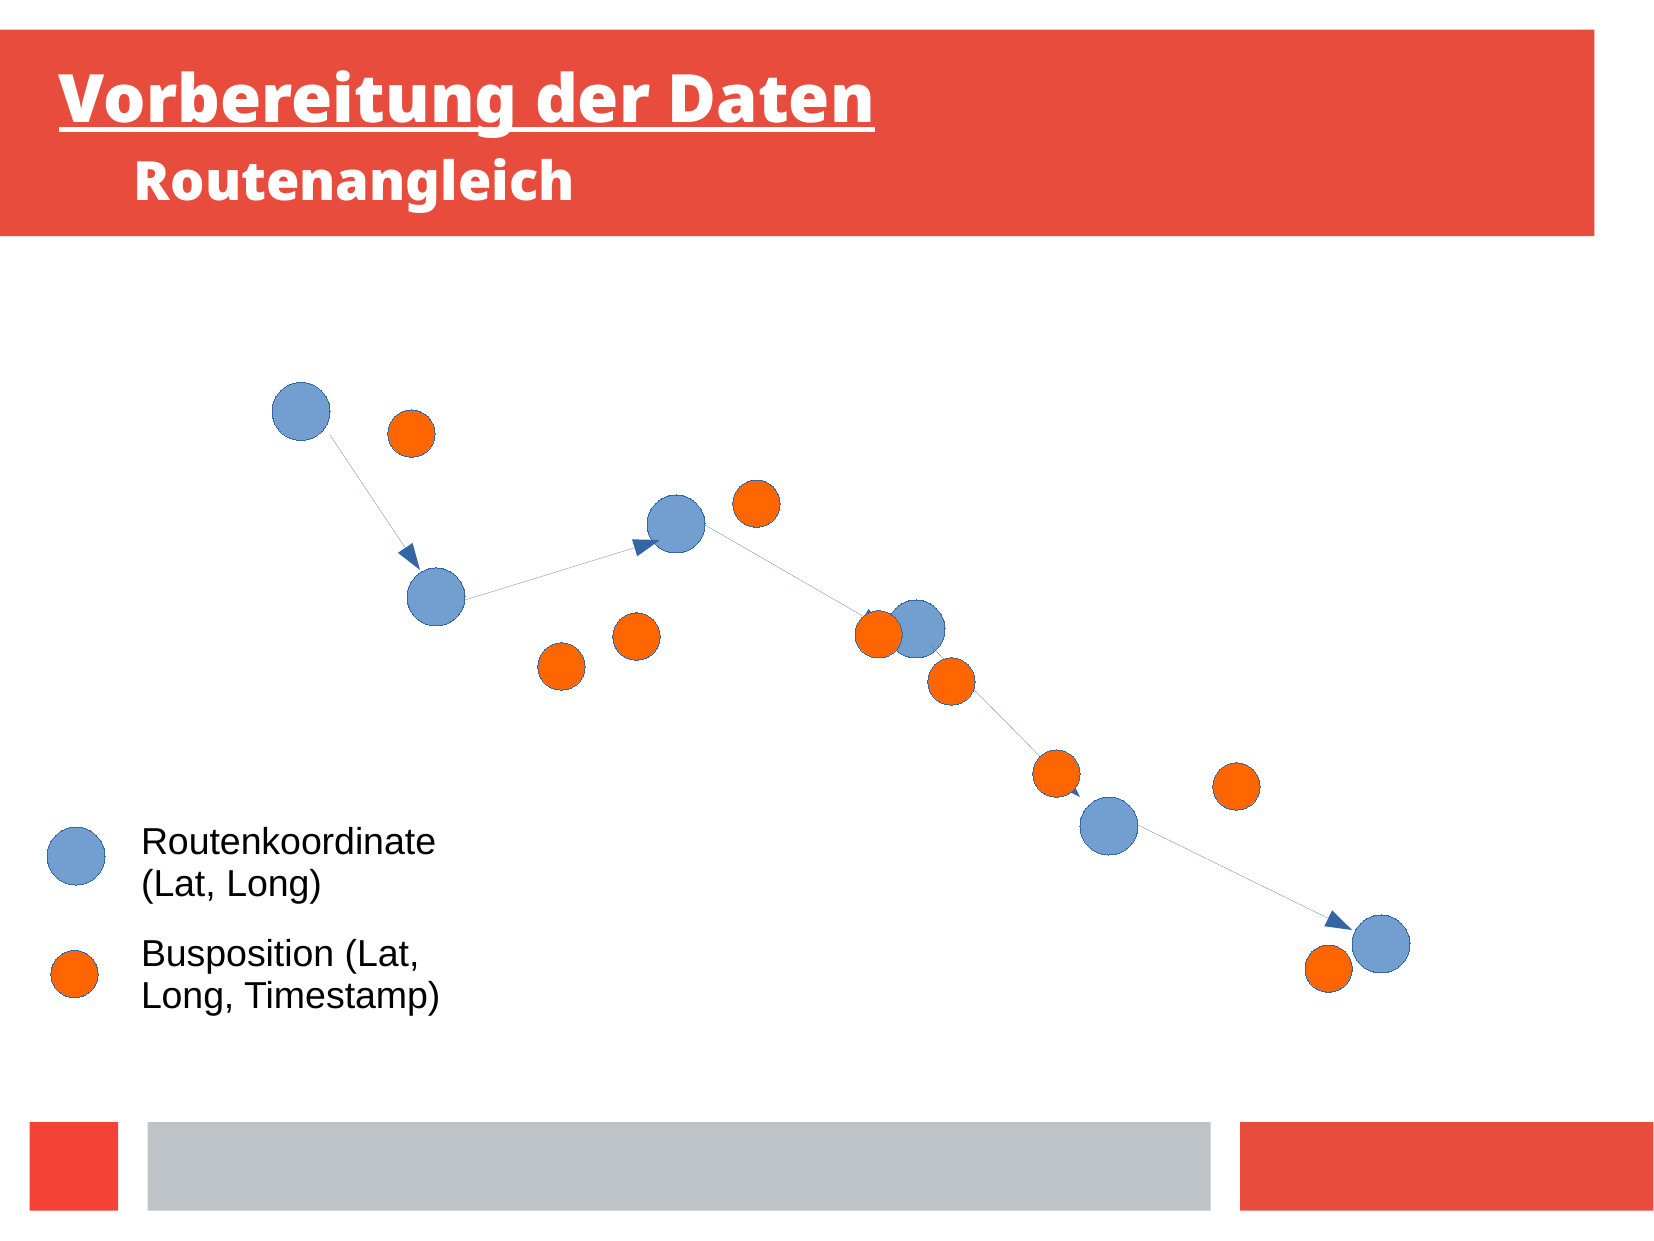

# Vorbereitung der Daten Routenangleich
Routenkoordinate (Lat, Long)
Busposition (Lat, Long, Timestamp)